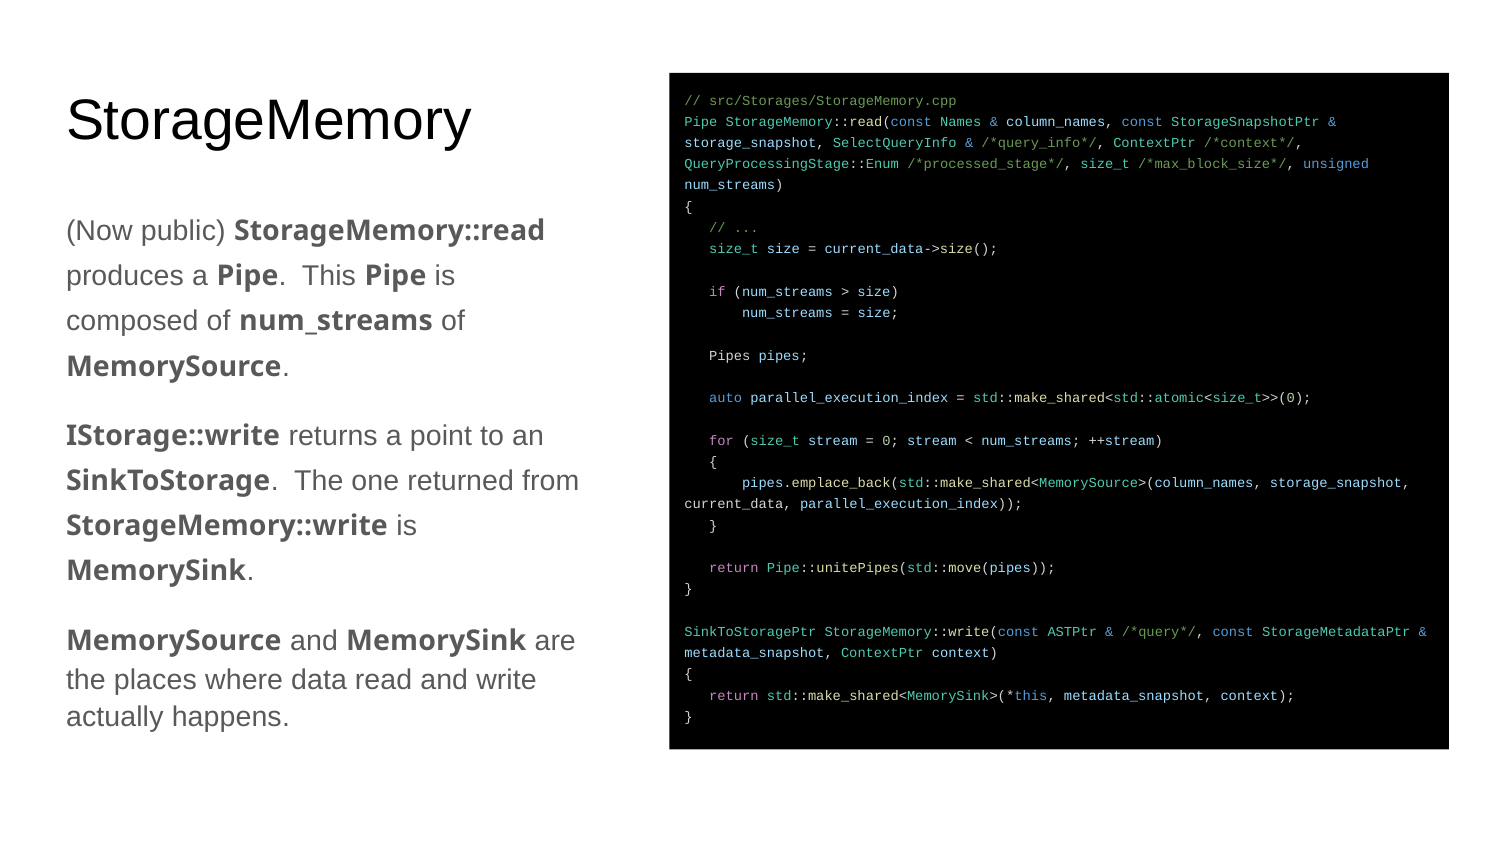

# StorageMemory
// src/Storages/StorageMemory.cpp
Pipe StorageMemory::read(const Names & column_names, const StorageSnapshotPtr & storage_snapshot, SelectQueryInfo & /*query_info*/, ContextPtr /*context*/, QueryProcessingStage::Enum /*processed_stage*/, size_t /*max_block_size*/, unsigned num_streams)
{
 // ...
 size_t size = current_data->size();
 if (num_streams > size)
 num_streams = size;
 Pipes pipes;
 auto parallel_execution_index = std::make_shared<std::atomic<size_t>>(0);
 for (size_t stream = 0; stream < num_streams; ++stream)
 {
 pipes.emplace_back(std::make_shared<MemorySource>(column_names, storage_snapshot, current_data, parallel_execution_index));
 }
 return Pipe::unitePipes(std::move(pipes));
}
SinkToStoragePtr StorageMemory::write(const ASTPtr & /*query*/, const StorageMetadataPtr & metadata_snapshot, ContextPtr context)
{
 return std::make_shared<MemorySink>(*this, metadata_snapshot, context);
}
(Now public) StorageMemory::read produces a Pipe. This Pipe is composed of num_streams of MemorySource.
IStorage::write returns a point to an SinkToStorage. The one returned from StorageMemory::write is MemorySink.
MemorySource and MemorySink are the places where data read and write actually happens.